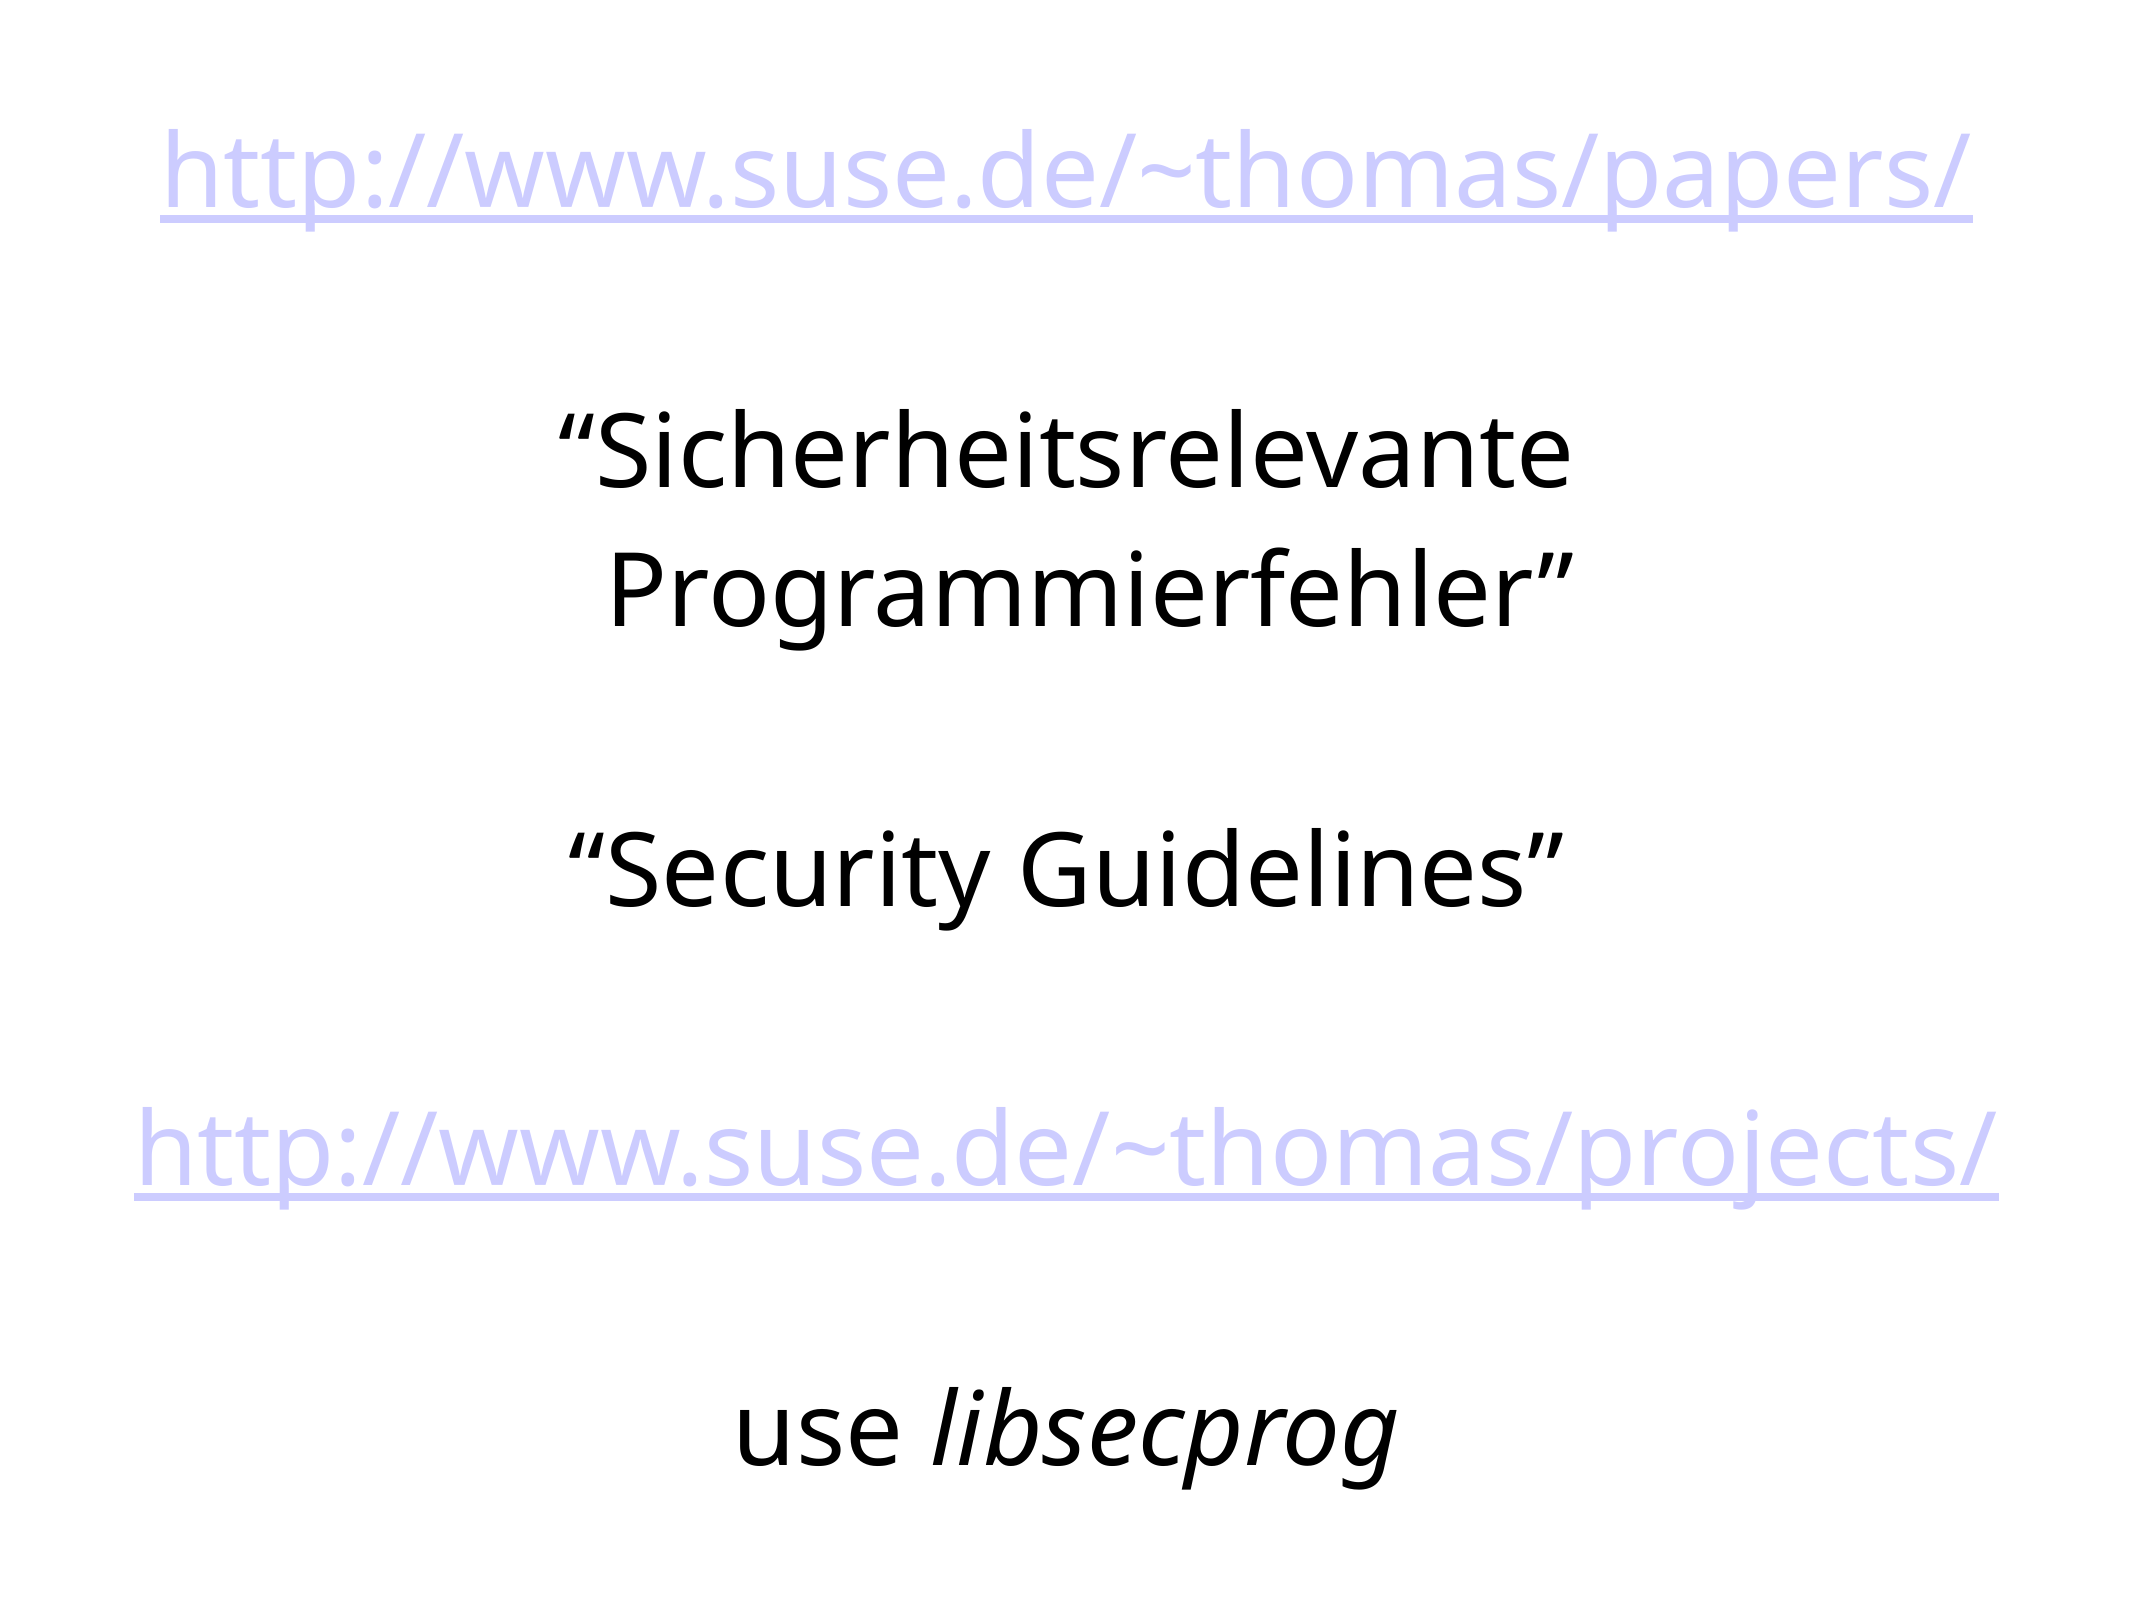

# http://www.suse.de/~thomas/papers/
“Sicherheitsrelevante Programmierfehler”
“Security Guidelines”
http://www.suse.de/~thomas/projects/
use libsecprog